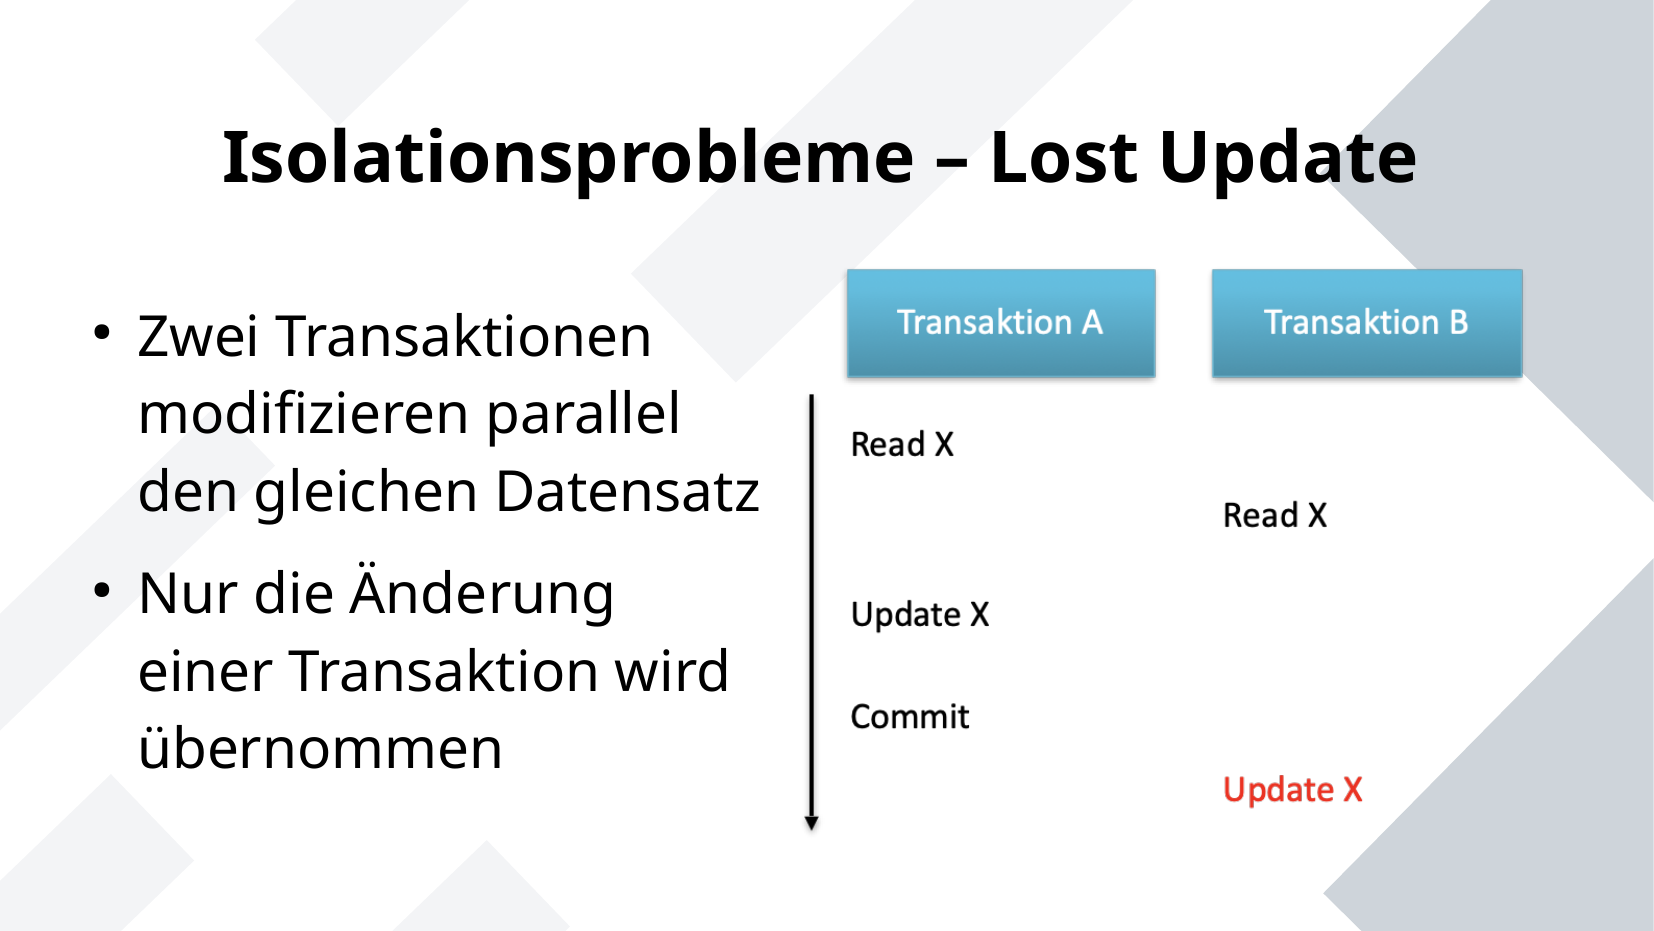

# Isolationsprobleme – Lost Update
Zwei Transaktionen modifizieren parallel den gleichen Datensatz
Nur die Änderung einer Transaktion wird übernommen